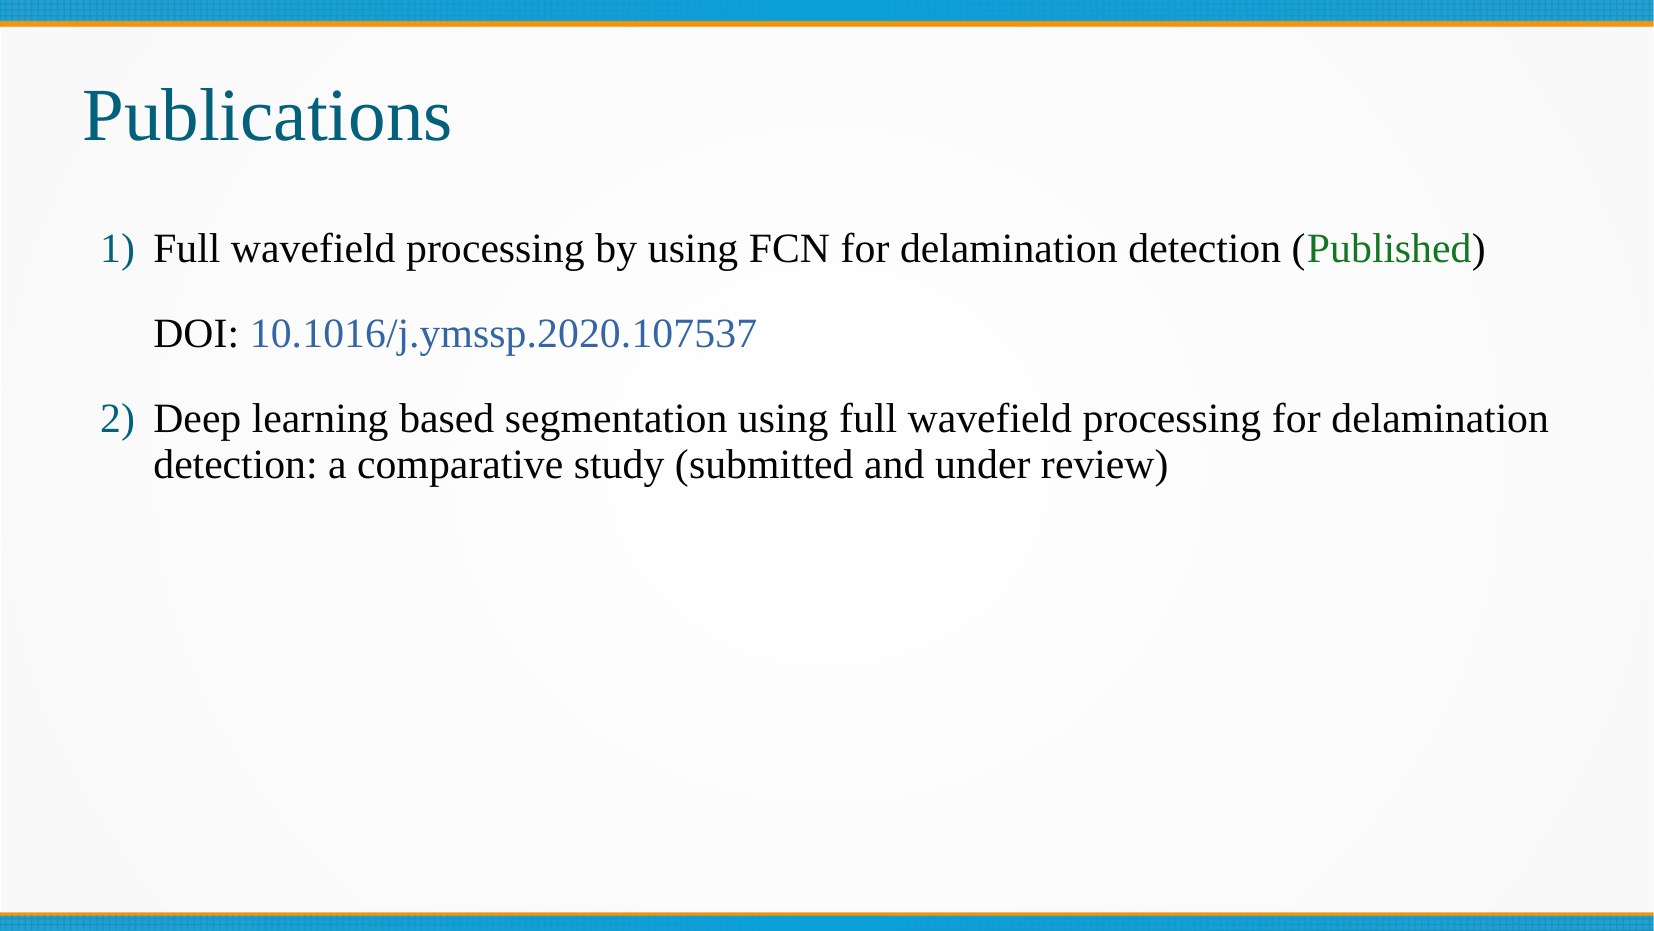

# Publications
Full wavefield processing by using FCN for delamination detection (Published)
DOI: 10.1016/j.ymssp.2020.107537
Deep learning based segmentation using full wavefield processing for delamination detection: a comparative study (submitted and under review)